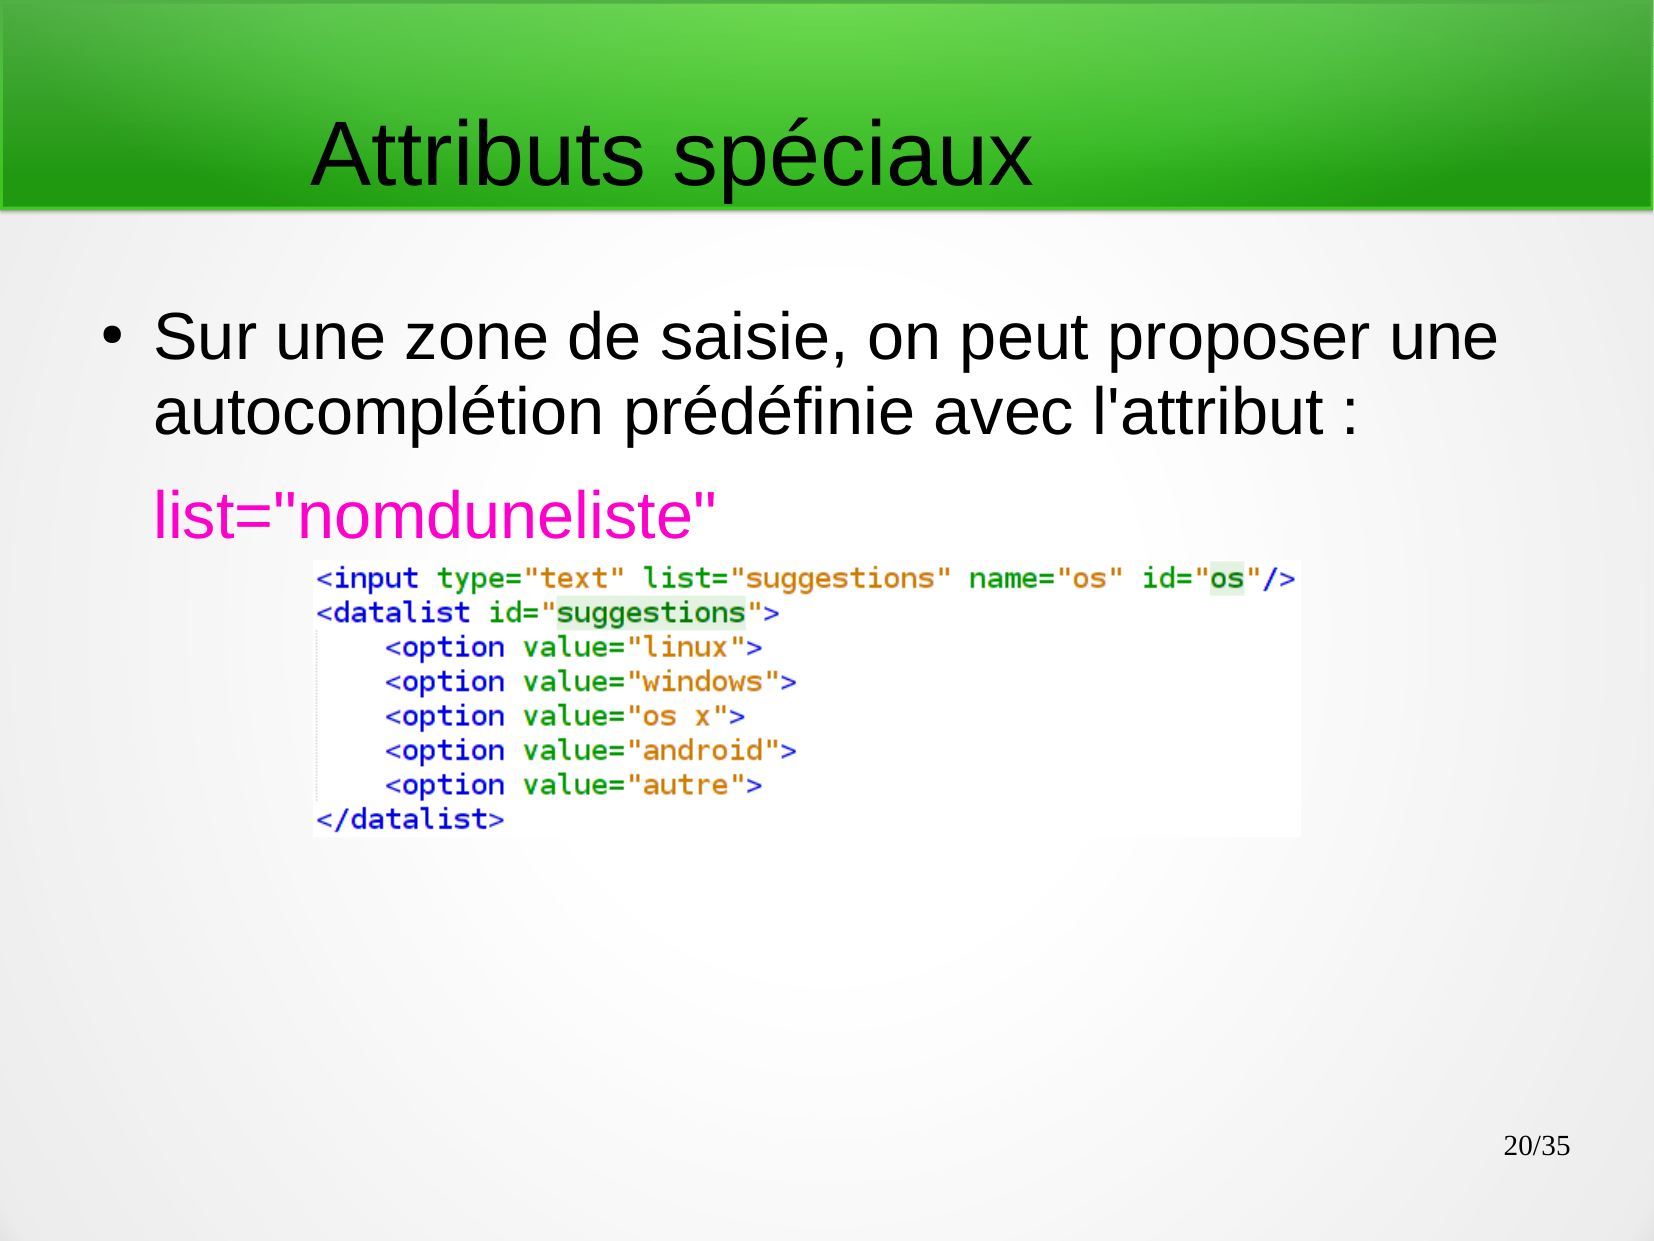

# Attributs spéciaux
Sur une zone de saisie, on peut proposer une autocomplétion prédéfinie avec l'attribut :
list="nomduneliste"
20